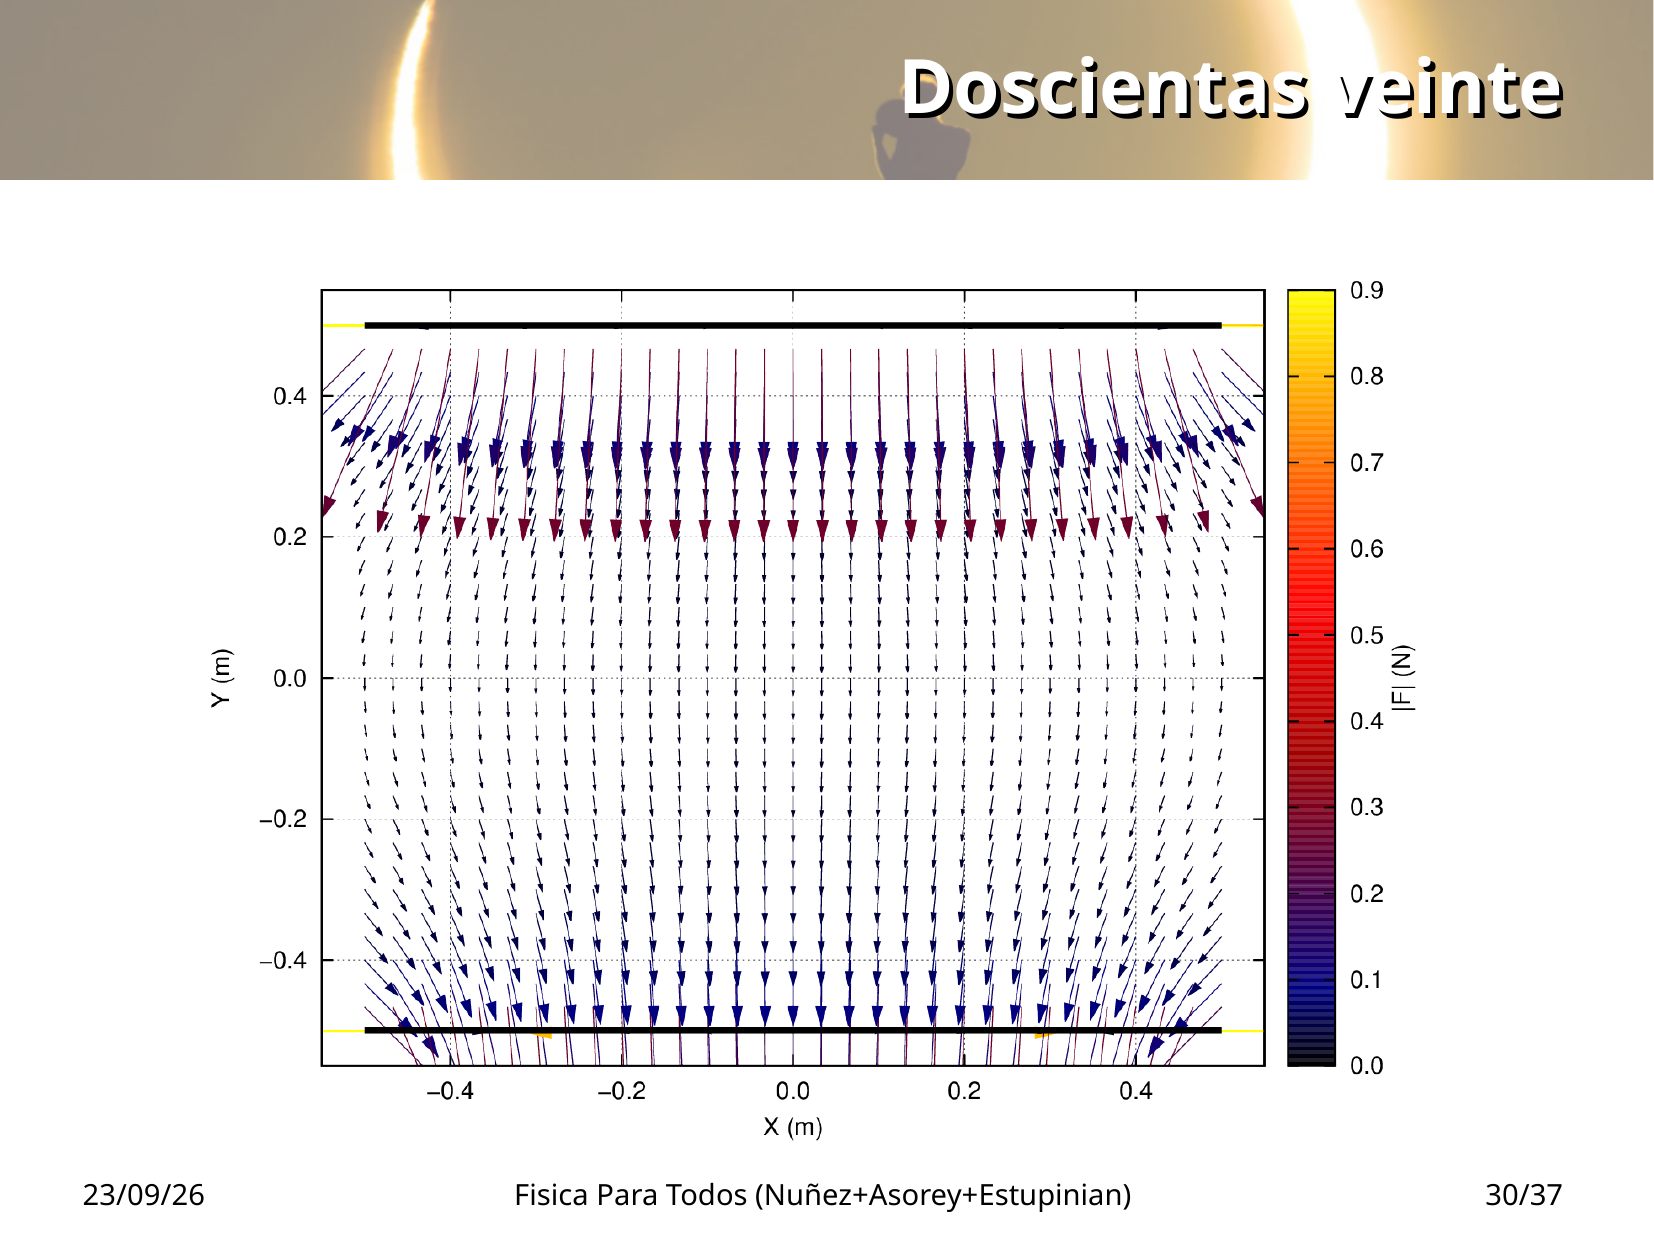

# Doscientas veinte
Fisica Para Todos (Nuñez+Asorey+Estupinian)
30